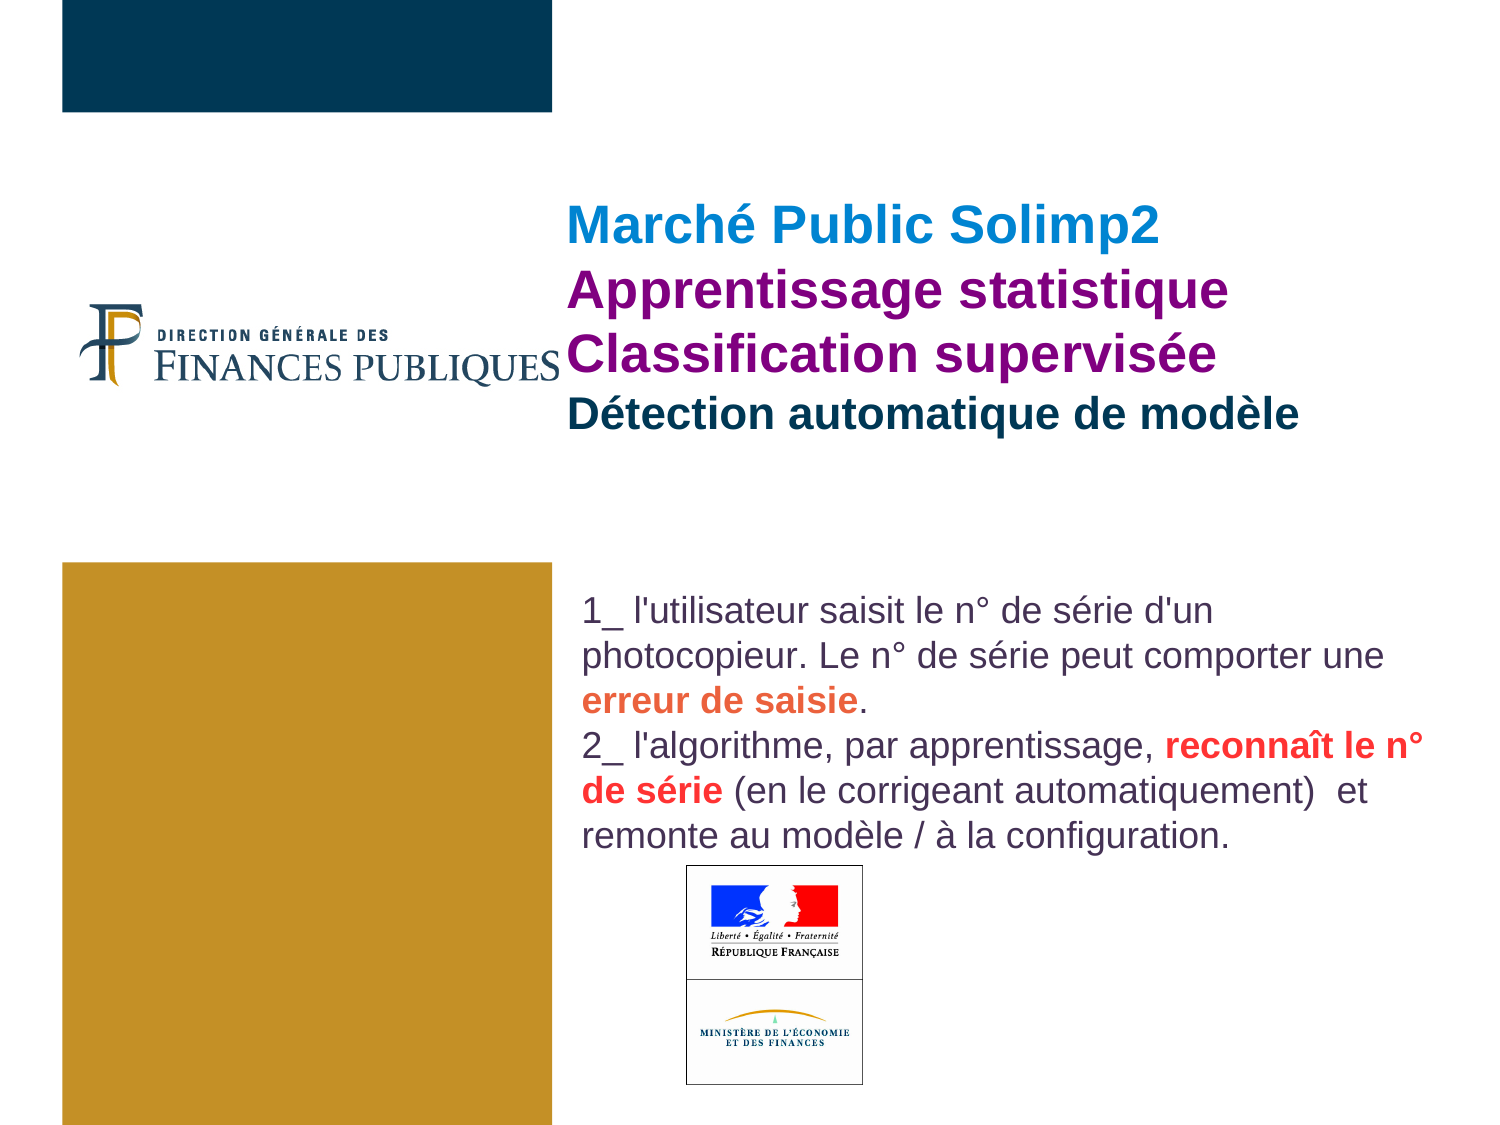

# Marché Public Solimp2 Apprentissage statistique Classification supervisée Détection automatique de modèle
1_ l'utilisateur saisit le n° de série d'un photocopieur. Le n° de série peut comporter une erreur de saisie.
2_ l'algorithme, par apprentissage, reconnaît le n° de série (en le corrigeant automatiquement) et remonte au modèle / à la configuration.